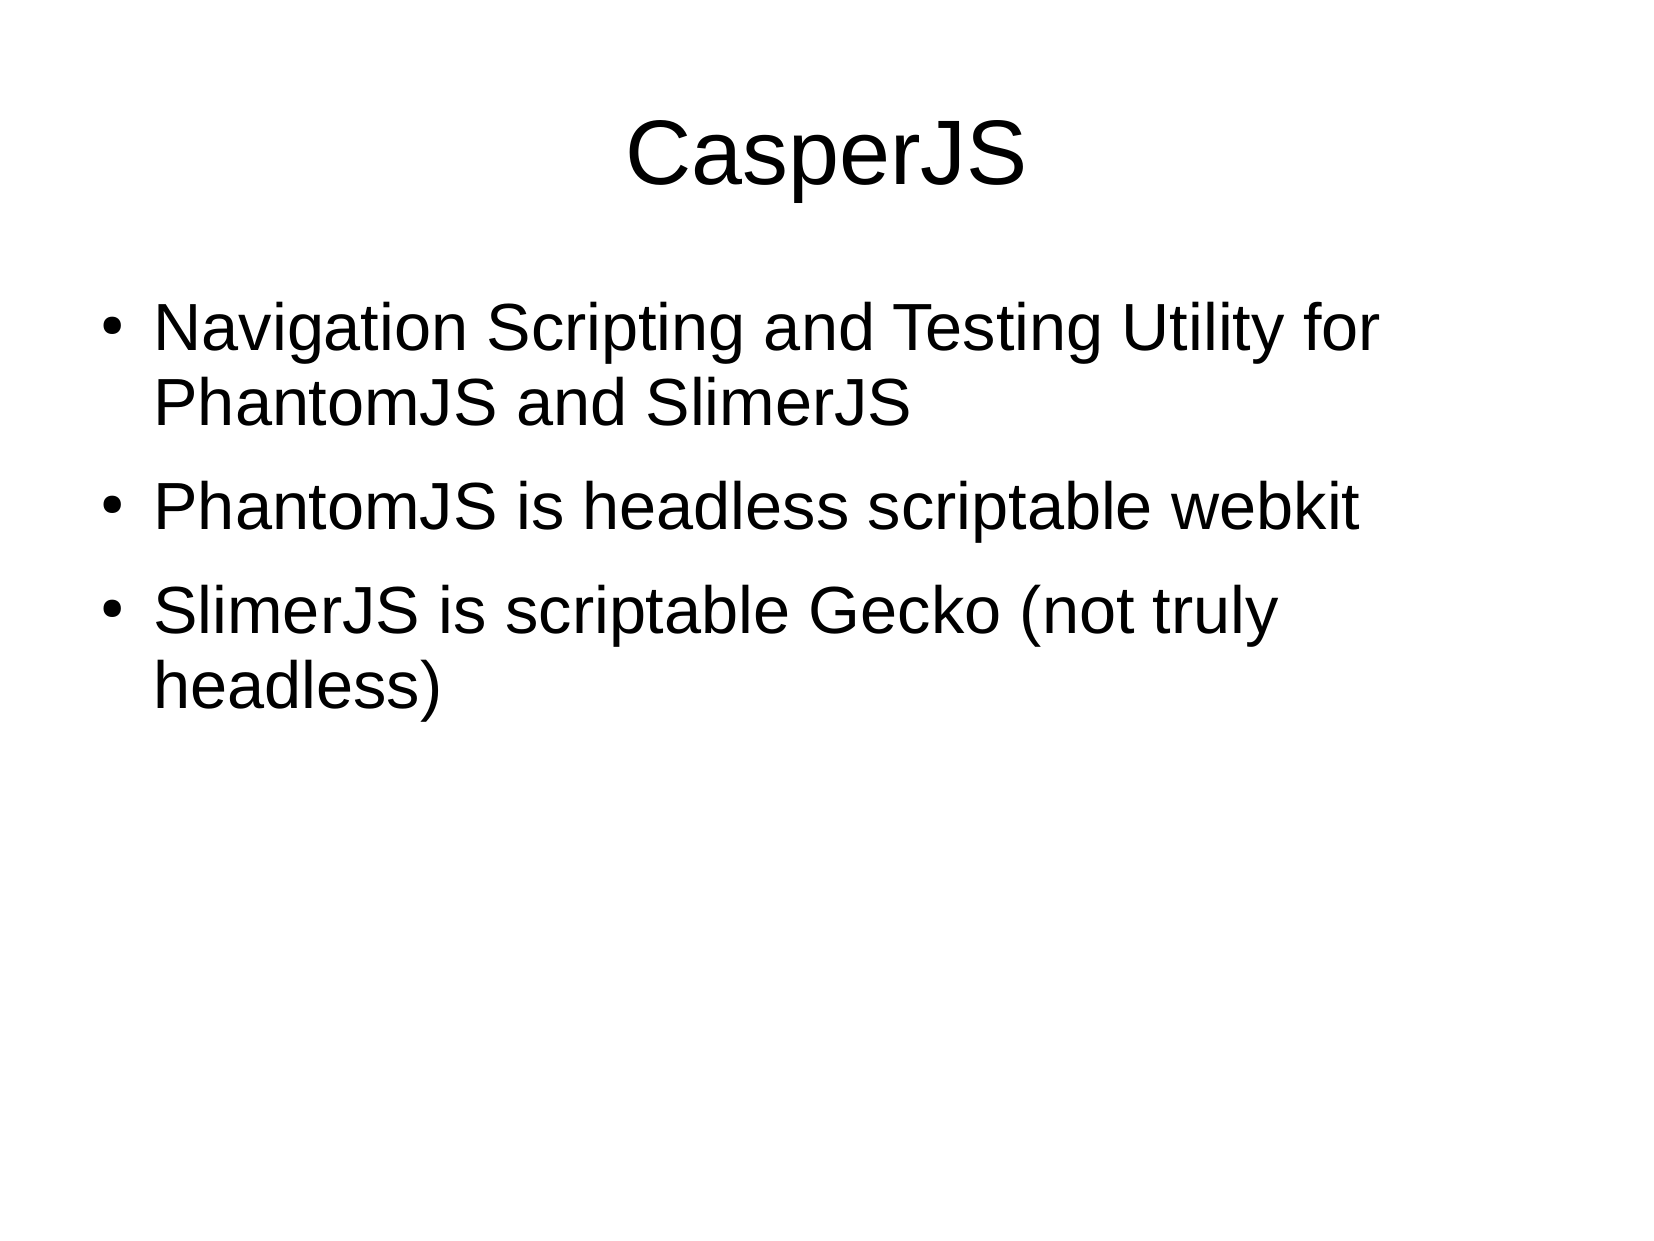

# CasperJS
Navigation Scripting and Testing Utility for PhantomJS and SlimerJS
PhantomJS is headless scriptable webkit
SlimerJS is scriptable Gecko (not truly headless)